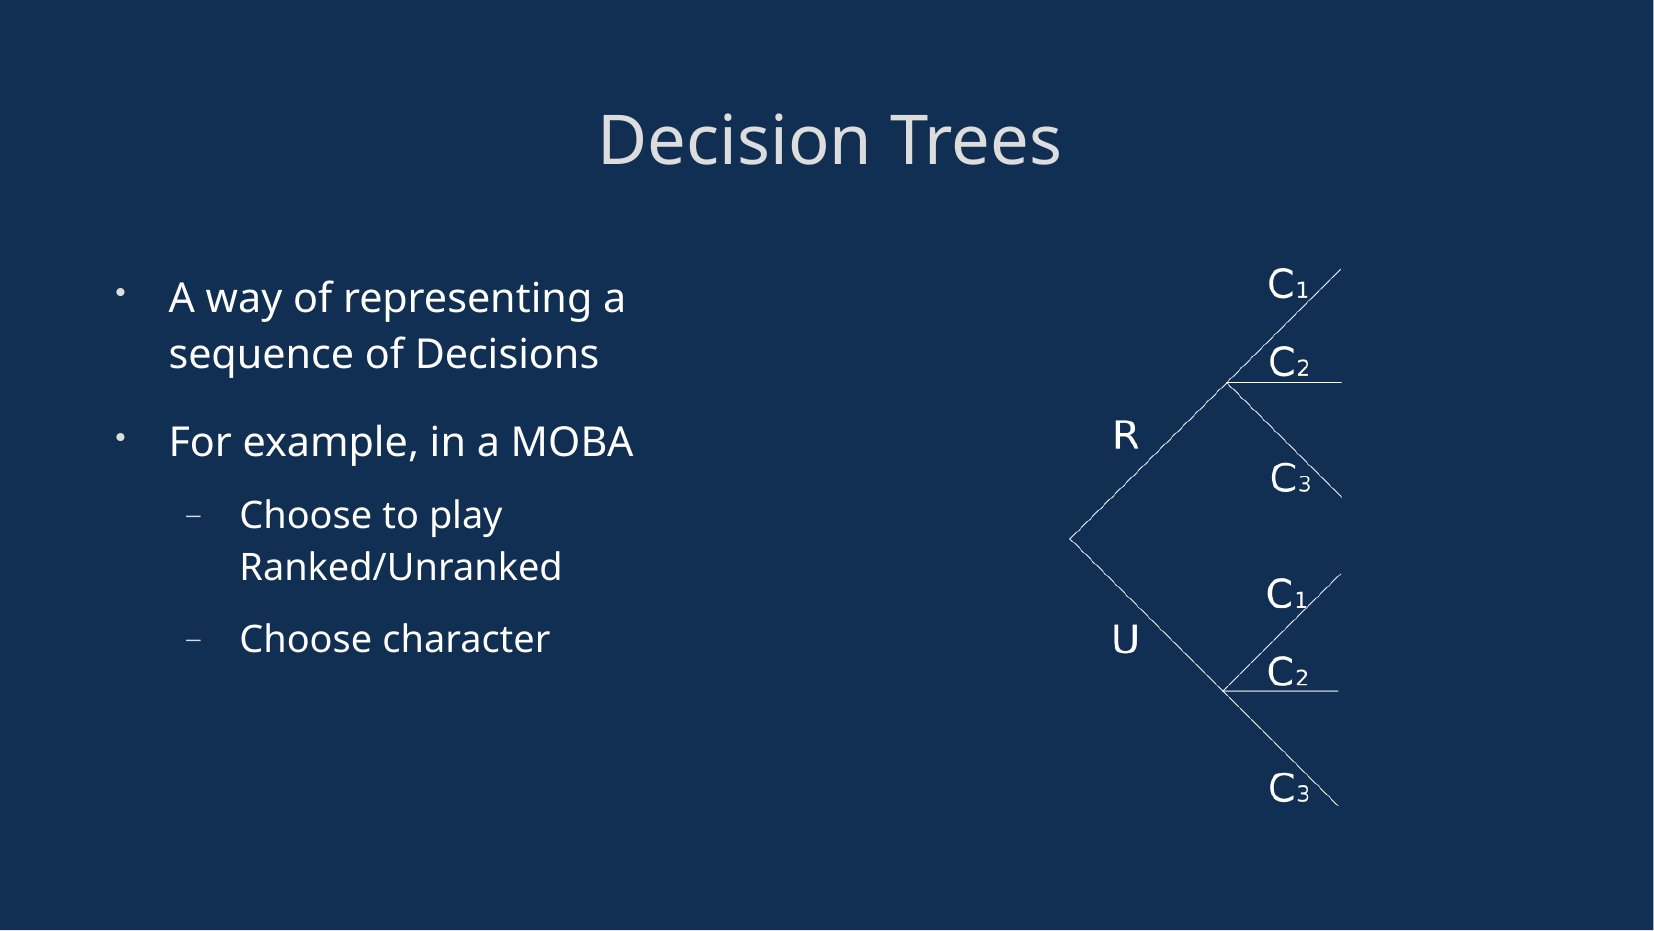

# Decision Trees
A way of representing a sequence of Decisions
For example, in a MOBA
Choose to play Ranked/Unranked
Choose character